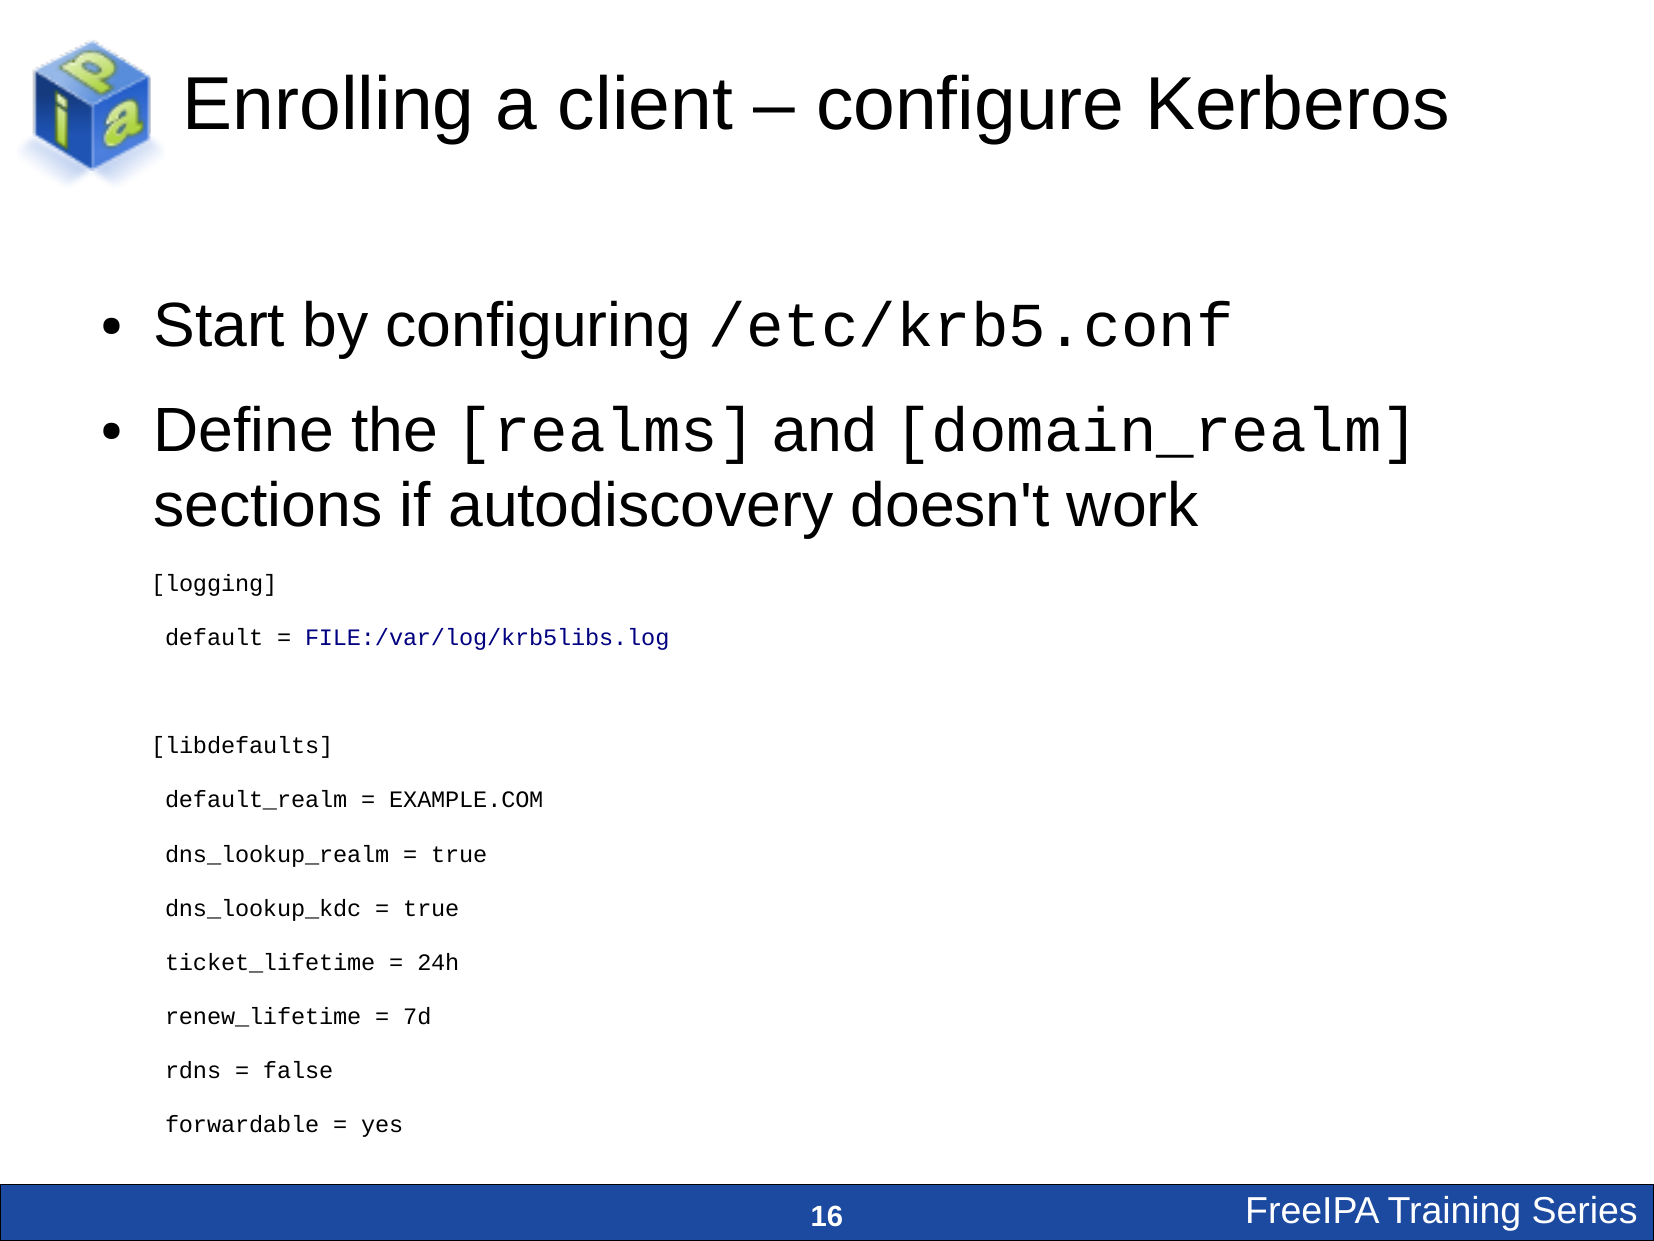

# Enrolling a client – configure Kerberos
Start by configuring /etc/krb5.conf
Define the [realms] and [domain_realm] sections if autodiscovery doesn't work
[logging]
 default = FILE:/var/log/krb5libs.log
[libdefaults]
 default_realm = EXAMPLE.COM
 dns_lookup_realm = true
 dns_lookup_kdc = true
 ticket_lifetime = 24h
 renew_lifetime = 7d
 rdns = false
 forwardable = yes
16